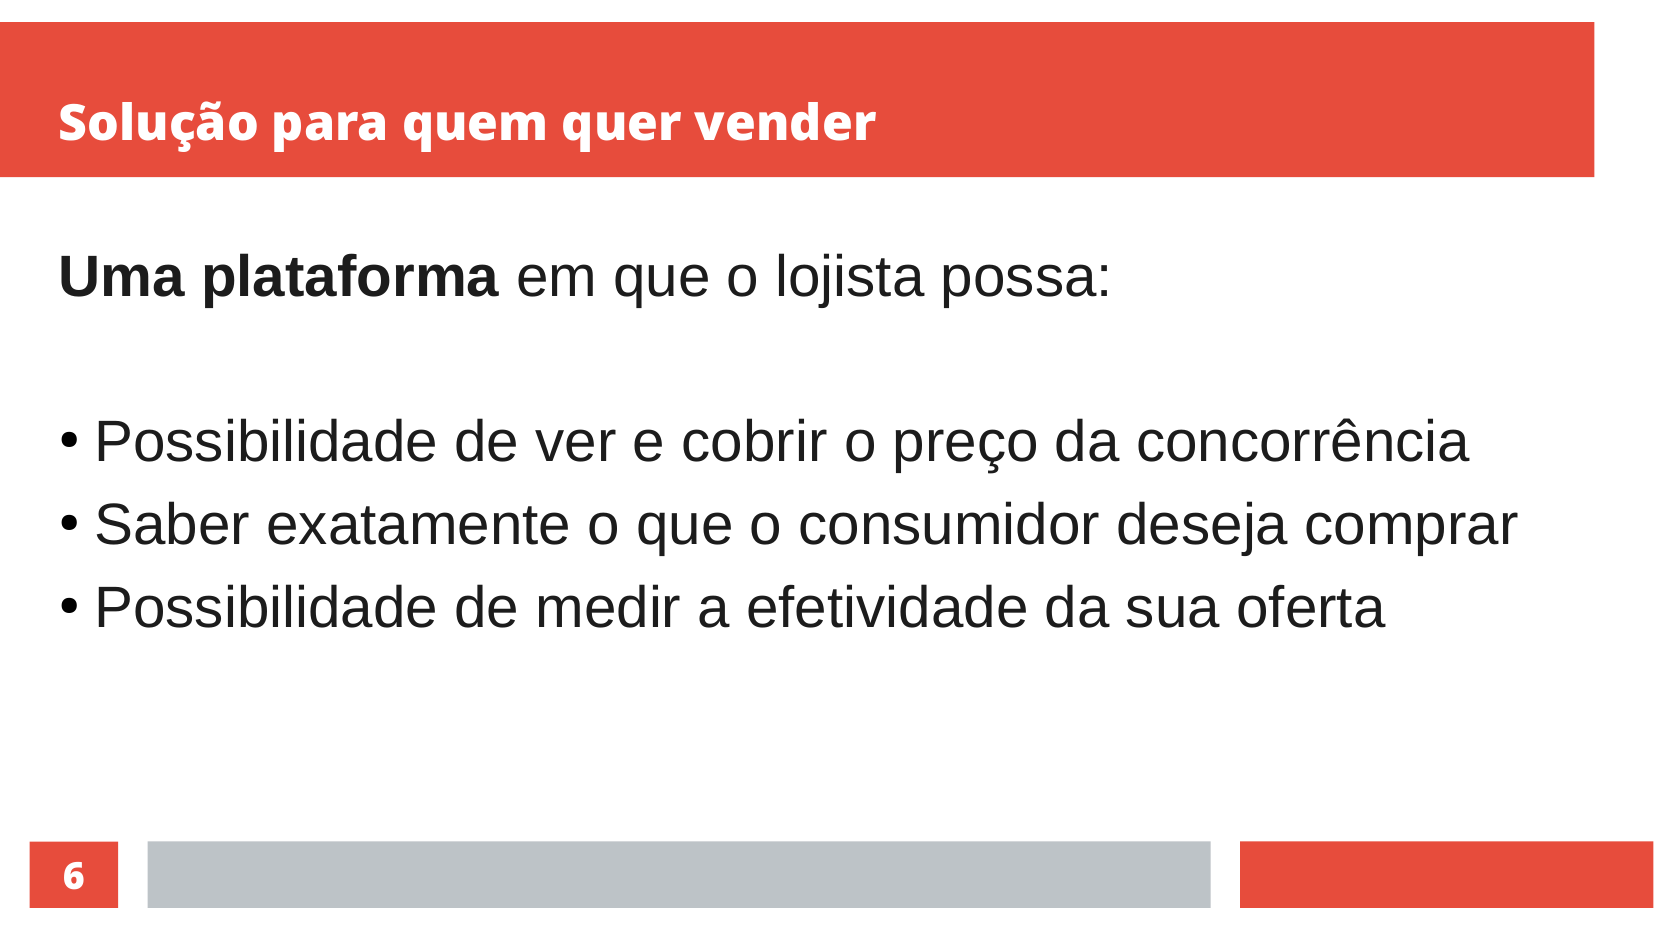

# Solução para quem quer vender
Uma plataforma em que o lojista possa:
Possibilidade de ver e cobrir o preço da concorrência
Saber exatamente o que o consumidor deseja comprar
Possibilidade de medir a efetividade da sua oferta
6